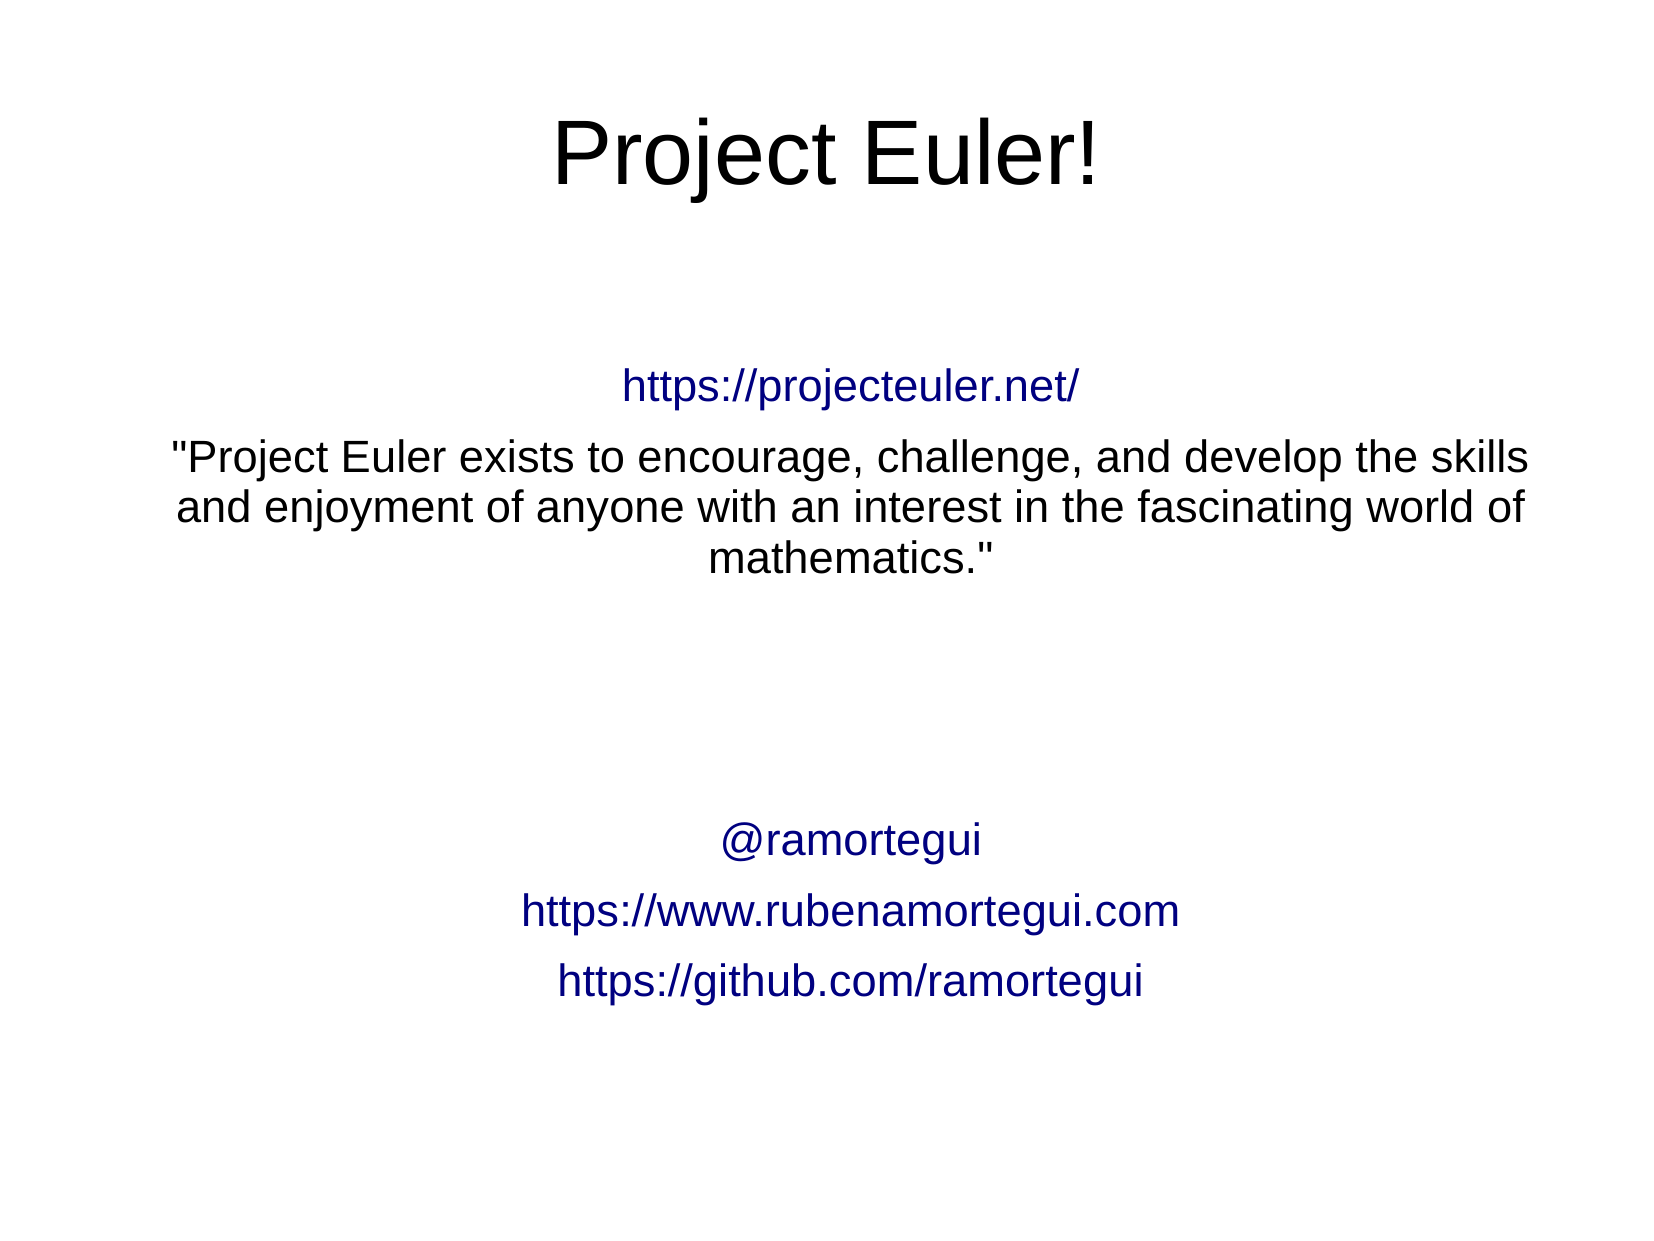

# Project Euler!
https://projecteuler.net/
"Project Euler exists to encourage, challenge, and develop the skills and enjoyment of anyone with an interest in the fascinating world of mathematics."
@ramortegui
https://www.rubenamortegui.com
https://github.com/ramortegui